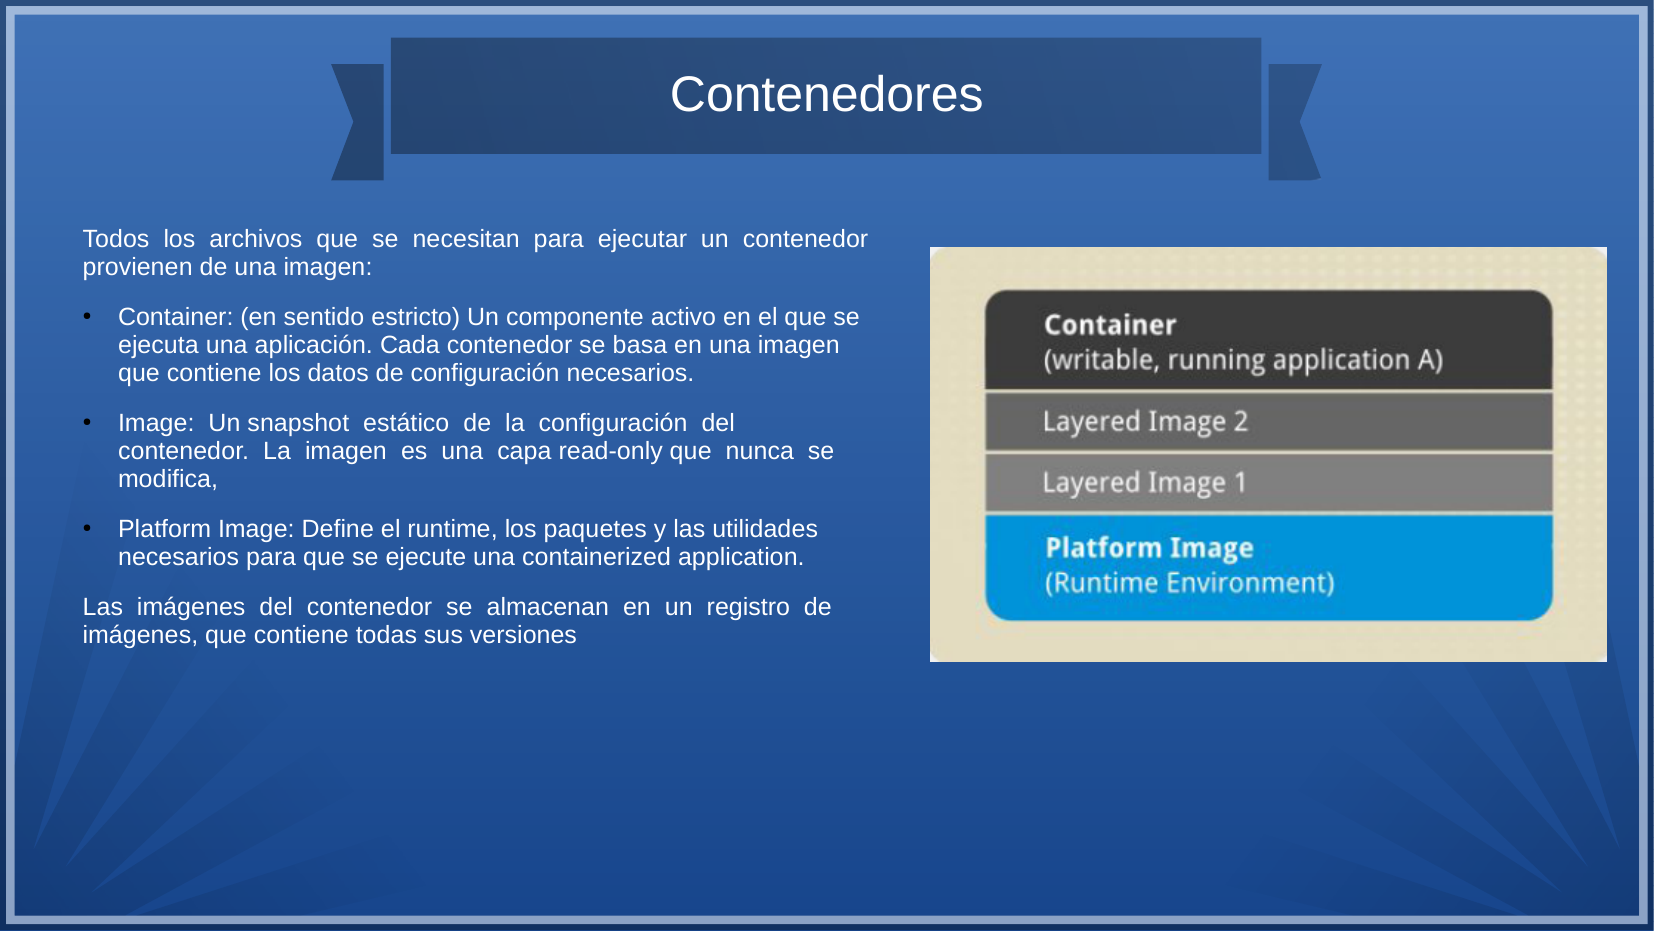

# Contenedores
Todos los archivos que se necesitan para ejecutar un contenedor provienen de una imagen:
Container: (en sentido estricto) Un componente activo en el que se ejecuta una aplicación. Cada contenedor se basa en una imagen que contiene los datos de configuración necesarios.
Image: Un snapshot estático de la configuración del contenedor. La imagen es una capa read-only que nunca se modifica,
Platform Image: Define el runtime, los paquetes y las utilidades necesarios para que se ejecute una containerized application.
Las imágenes del contenedor se almacenan en un registro de imágenes, que contiene todas sus versiones